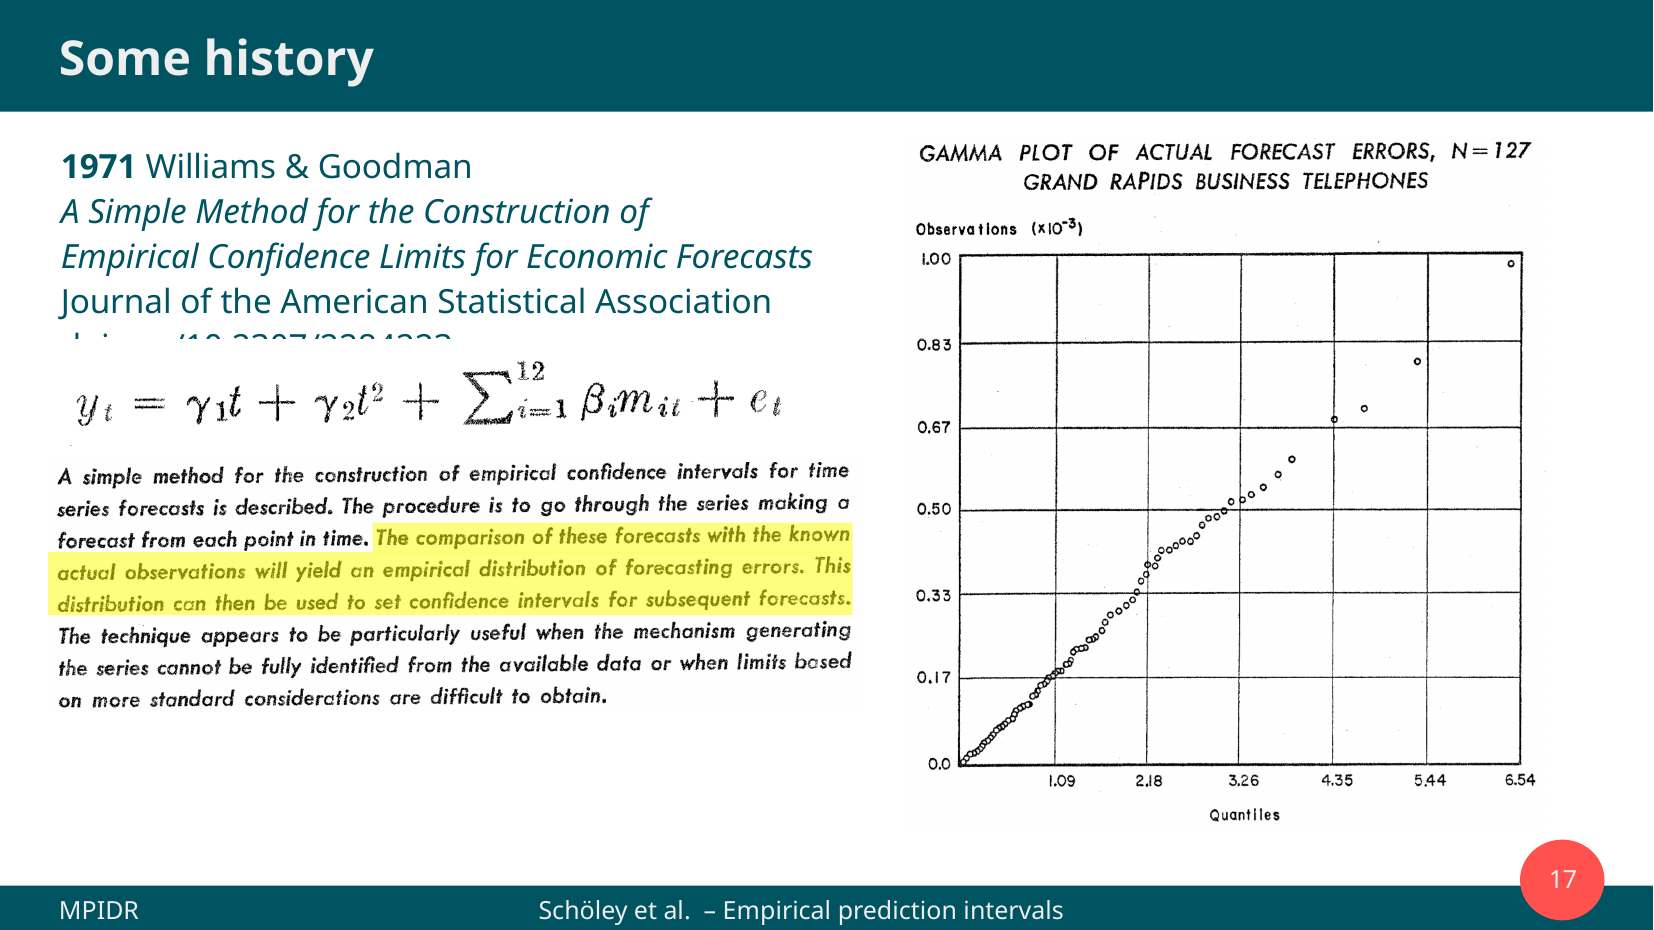

# Some history
1971 Williams & Goodman
A Simple Method for the Construction of
Empirical Confidence Limits for Economic Forecasts
Journal of the American Statistical Association
doi.org/10.2307/2284223
17
MPIDR
Schöley et al. – Empirical prediction intervals